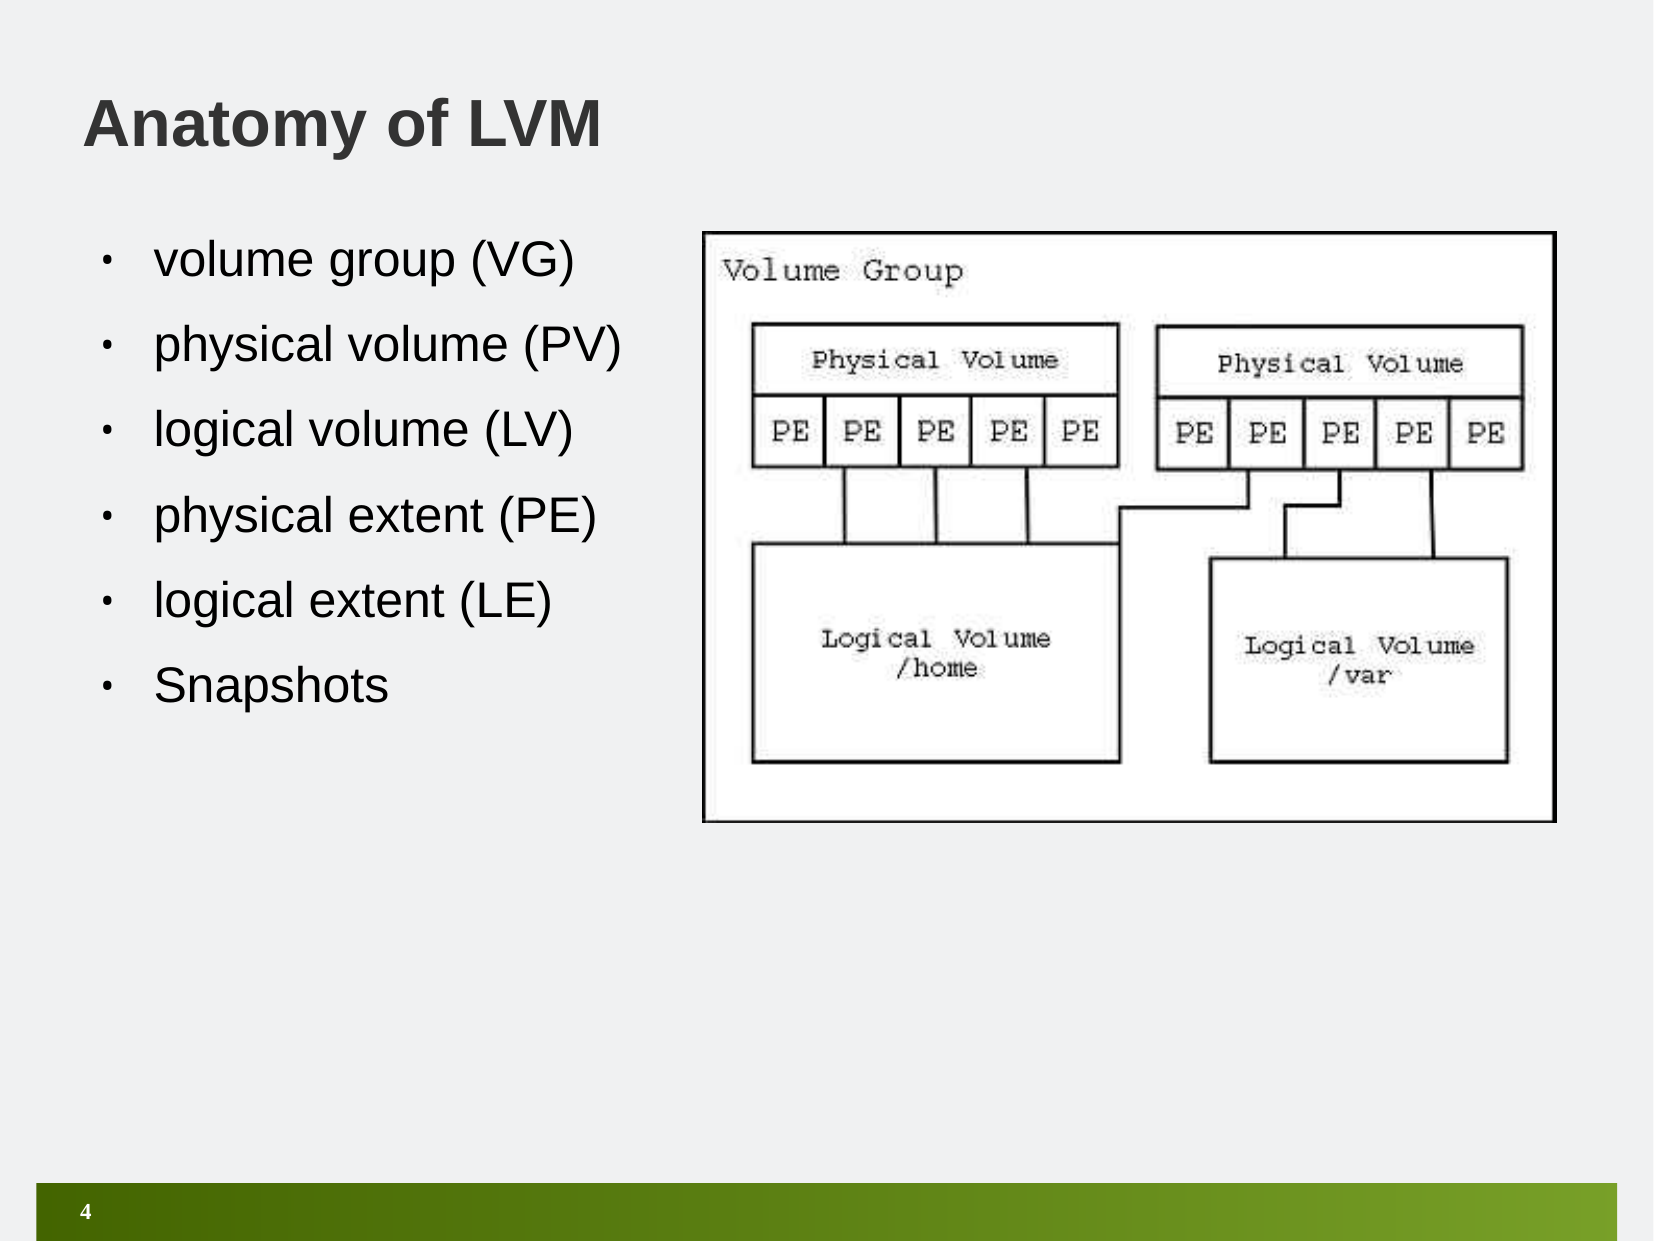

# Anatomy of LVM
volume group (VG)
physical volume (PV)
logical volume (LV)
physical extent (PE)
logical extent (LE)
Snapshots
4